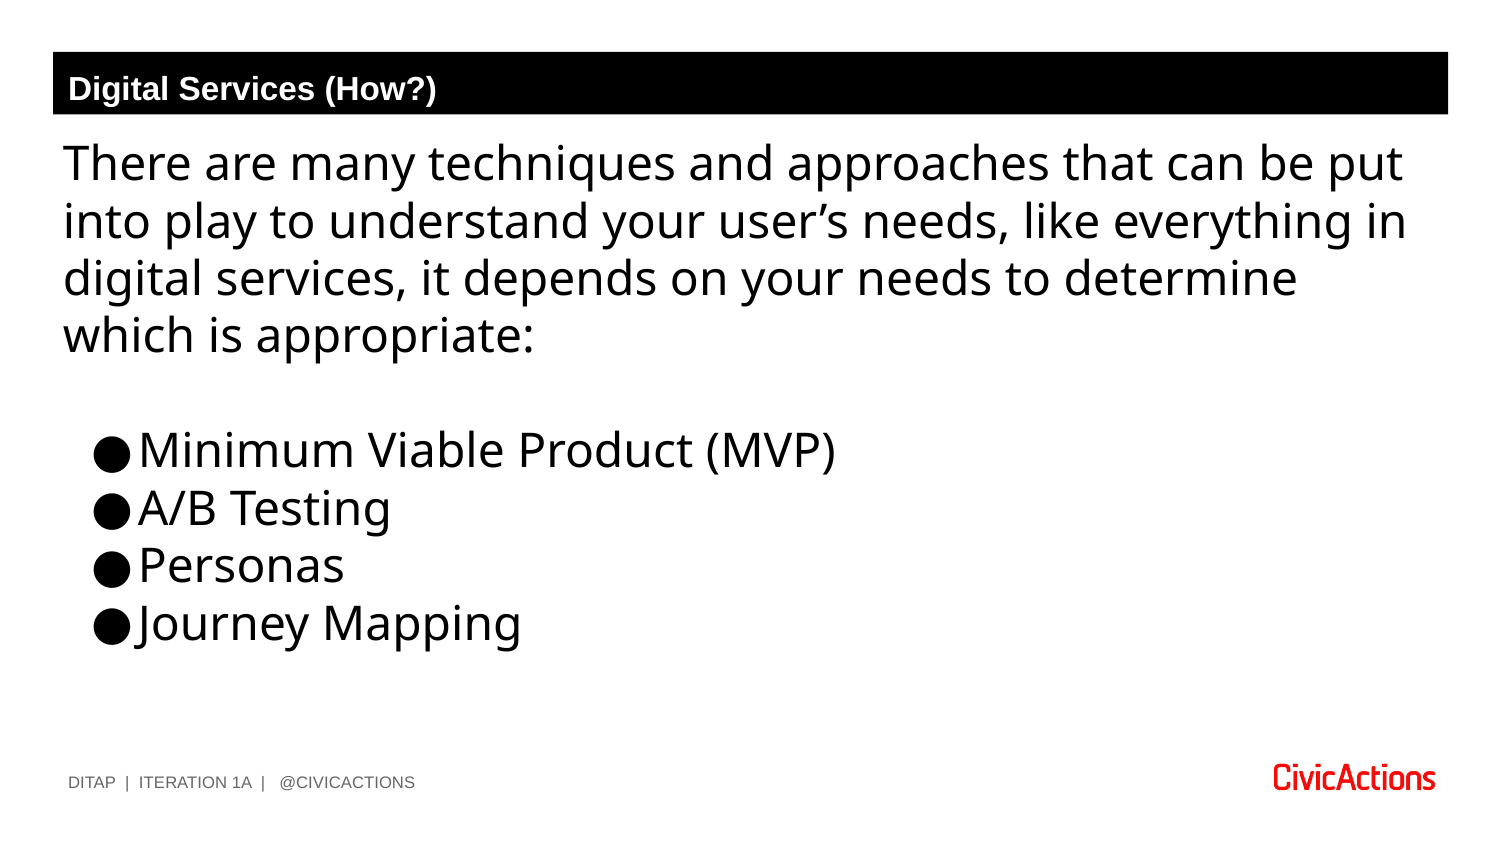

Digital Services (How?)
# There are many techniques and approaches that can be put into play to understand your user’s needs, like everything in digital services, it depends on your needs to determine which is appropriate:
Minimum Viable Product (MVP)
A/B Testing
Personas
Journey Mapping